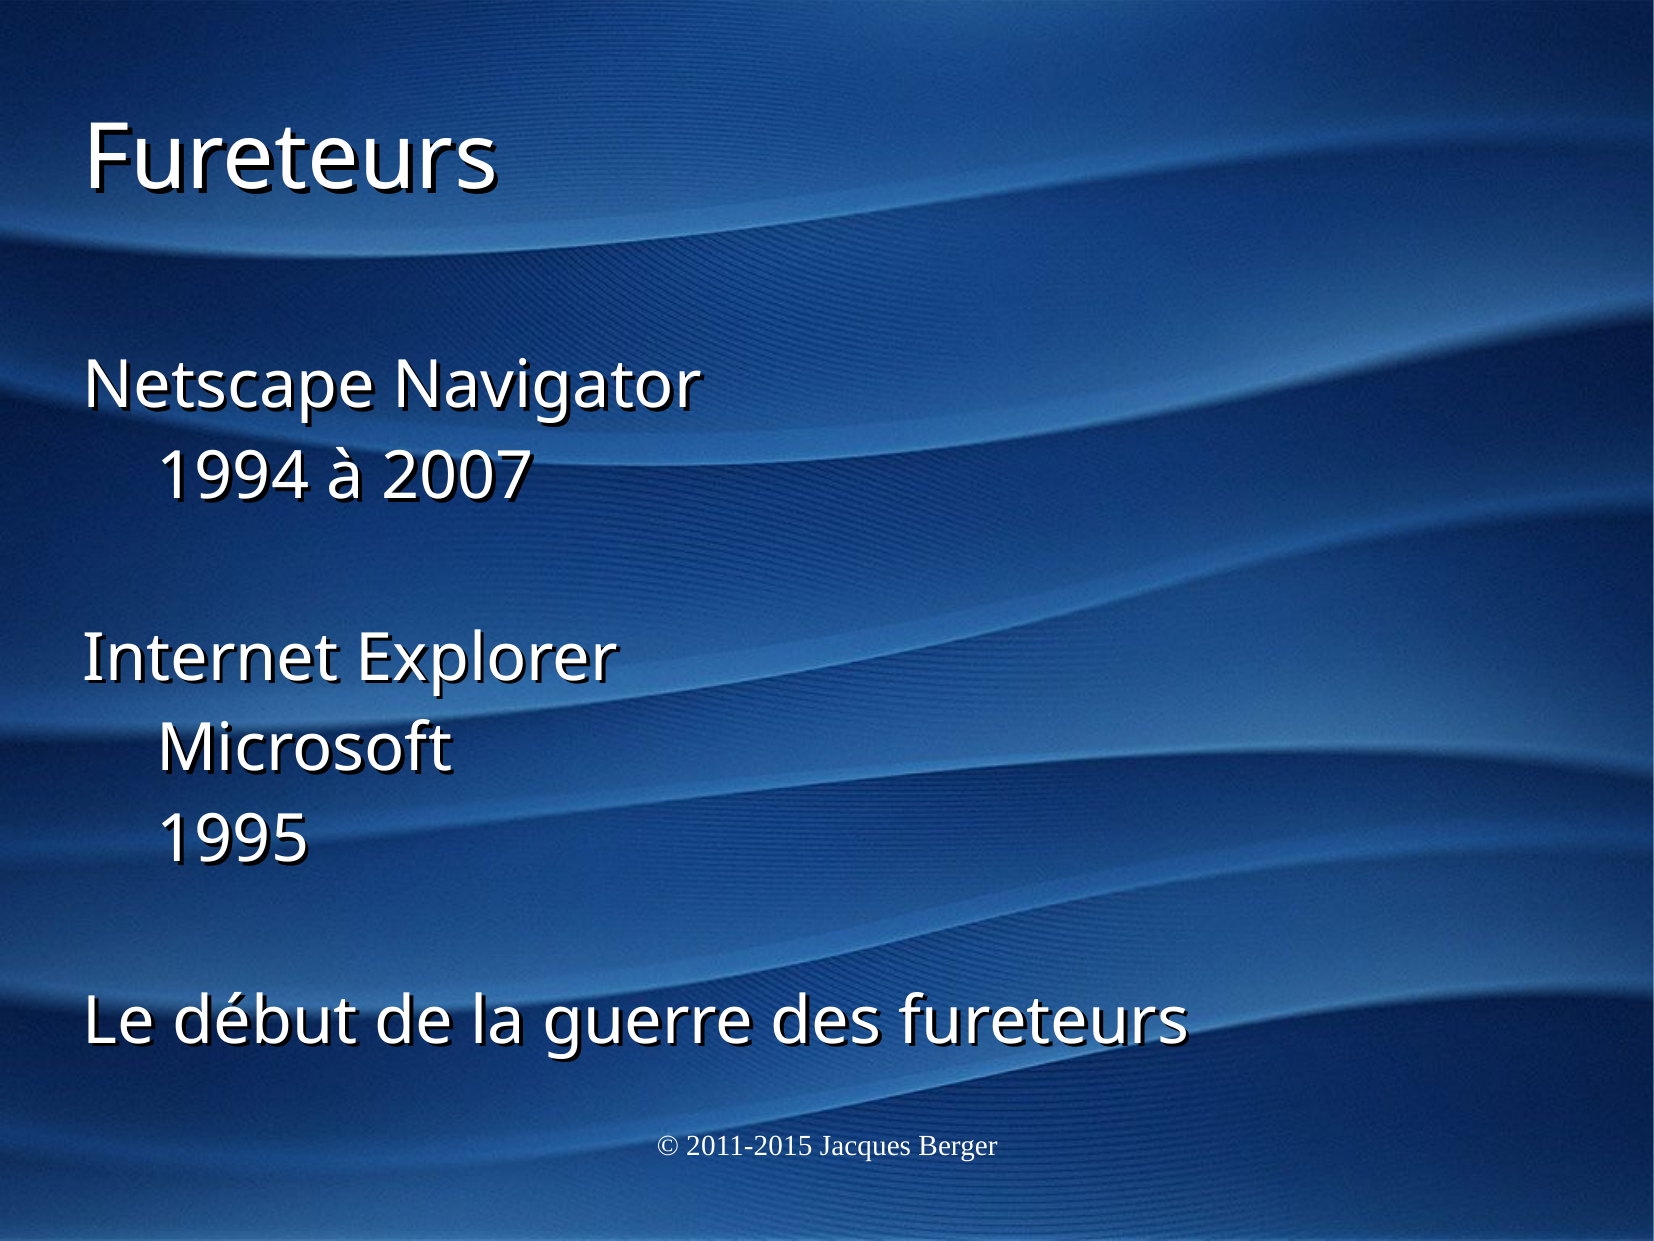

# Fureteurs
Netscape Navigator
	1994 à 2007
Internet Explorer
	Microsoft
	1995
Le début de la guerre des fureteurs
© 2011-2015 Jacques Berger